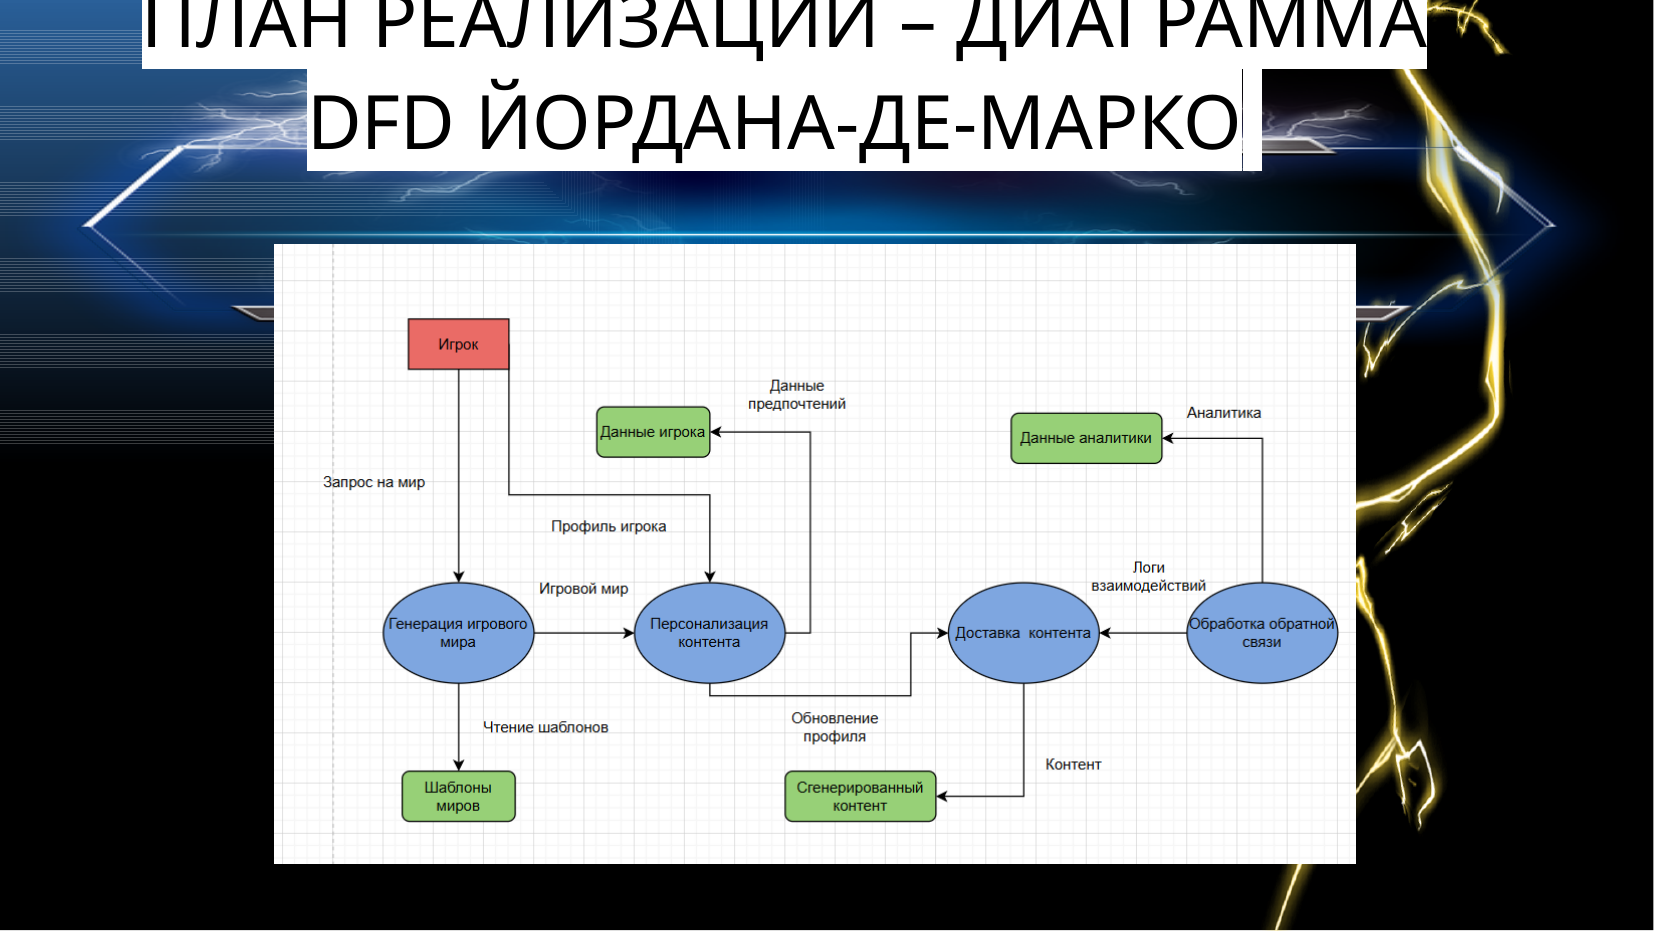

# План Реализации – Диаграмма dFD Йордана-де-марко